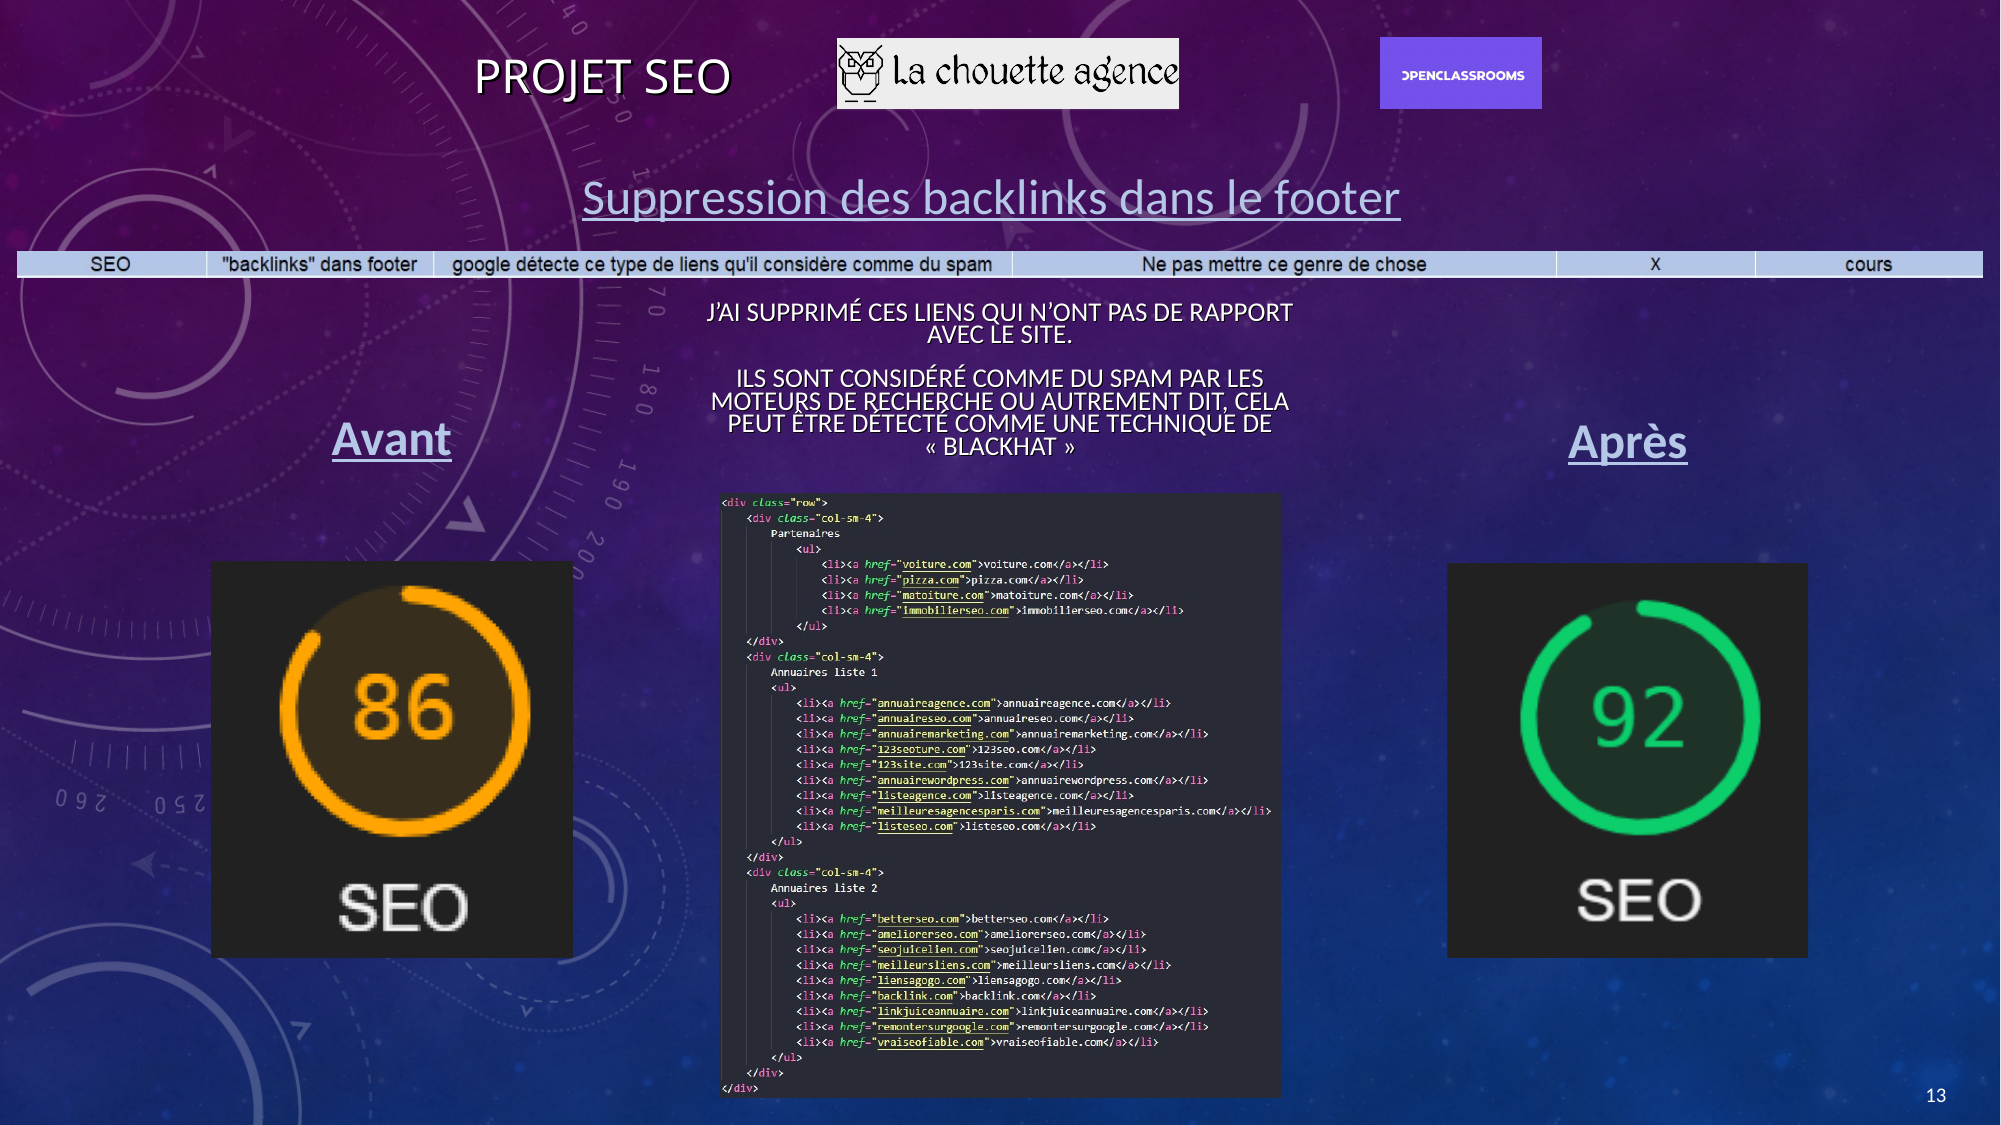

# Projet SEO					 avec
Suppression des backlinks dans le footer
J’ai supprimé ces liens qui n’ont pas de rapport avec le site.
Ils sont considéré comme du spam par les moteurs de recherche ou autrement dit, cela peut être détecté comme une technique de « blackhat »
Avant
Après